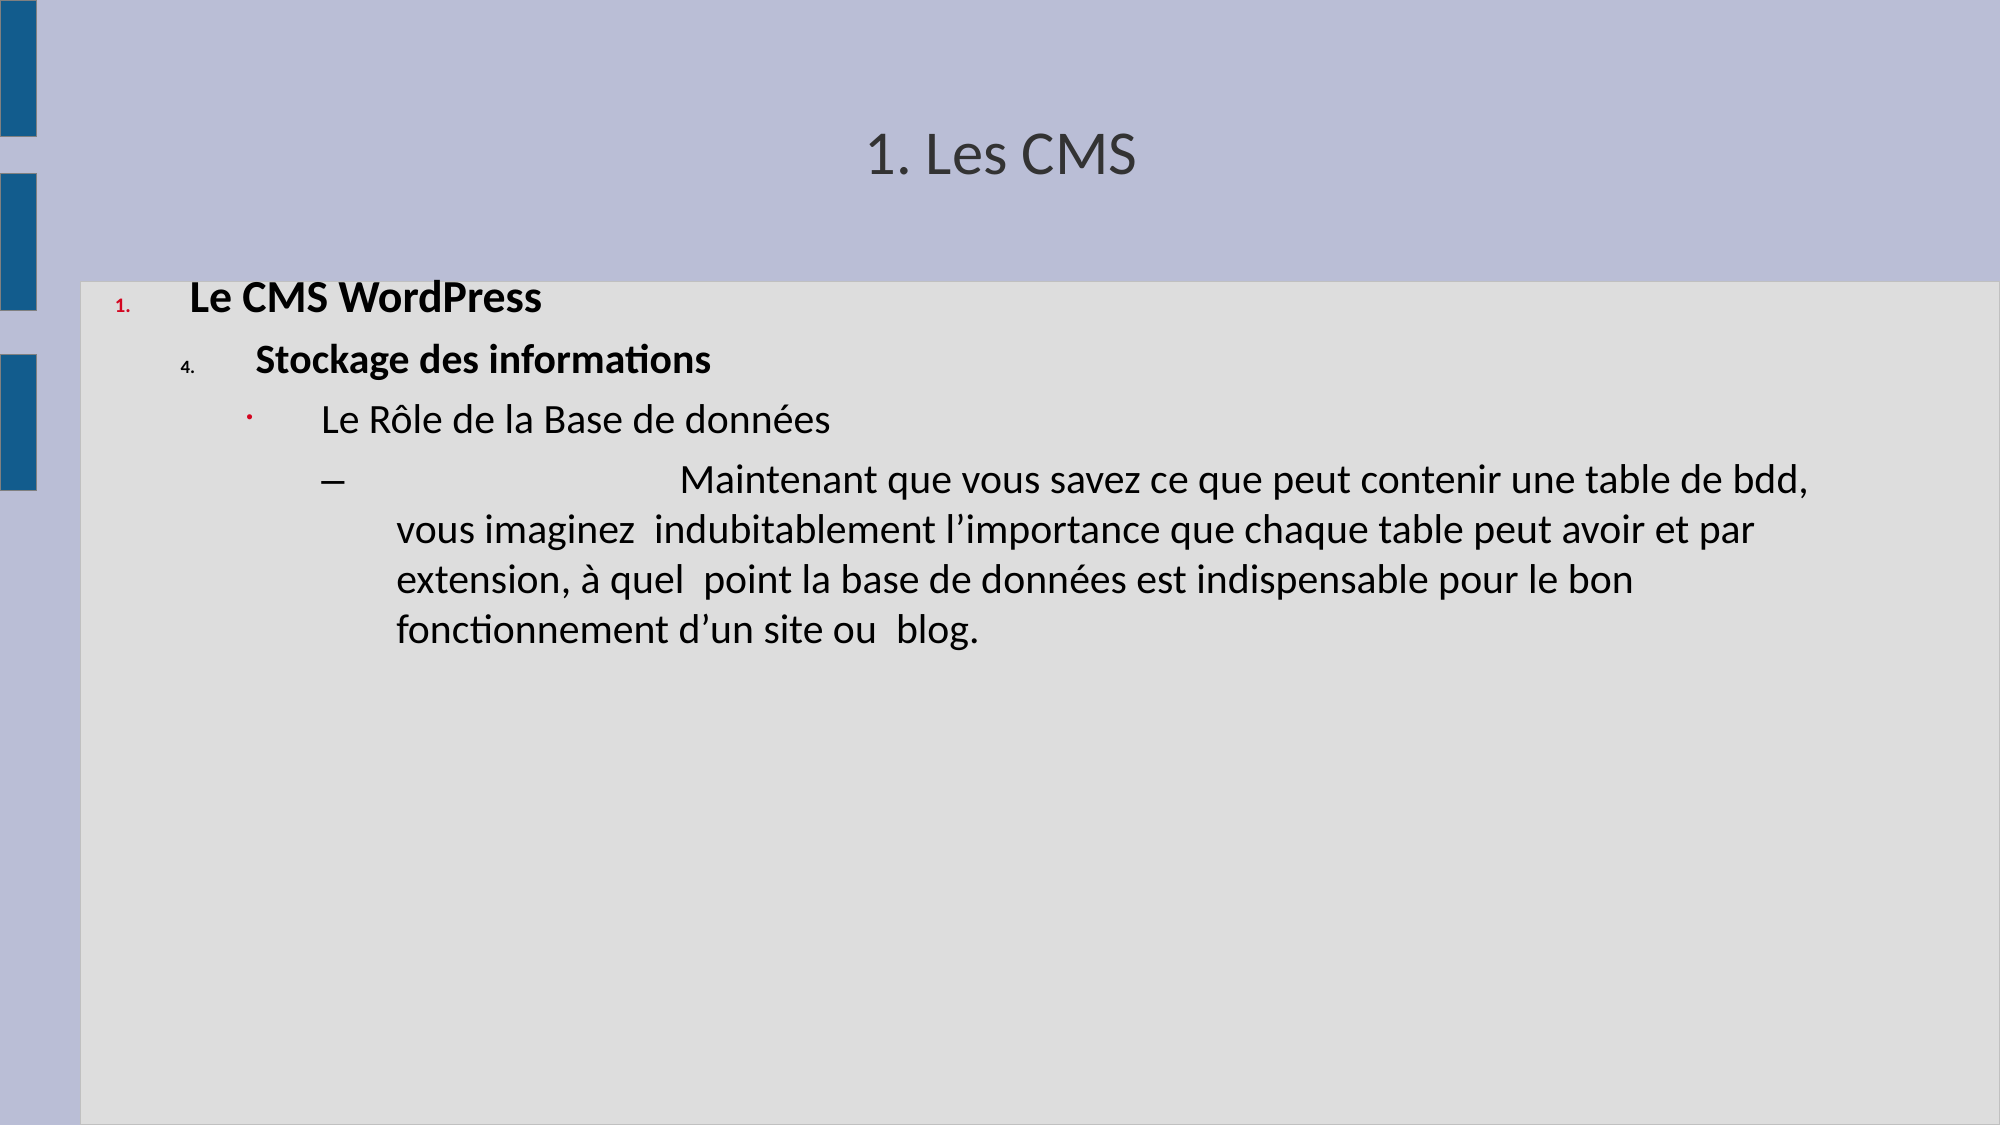

# 1. Les CMS
Le CMS WordPress
Stockage des informations
Le Rôle de la Base de données
–	Maintenant que vous savez ce que peut contenir une table de bdd, vous imaginez indubitablement l’importance que chaque table peut avoir et par extension, à quel point la base de données est indispensable pour le bon fonctionnement d’un site ou blog.